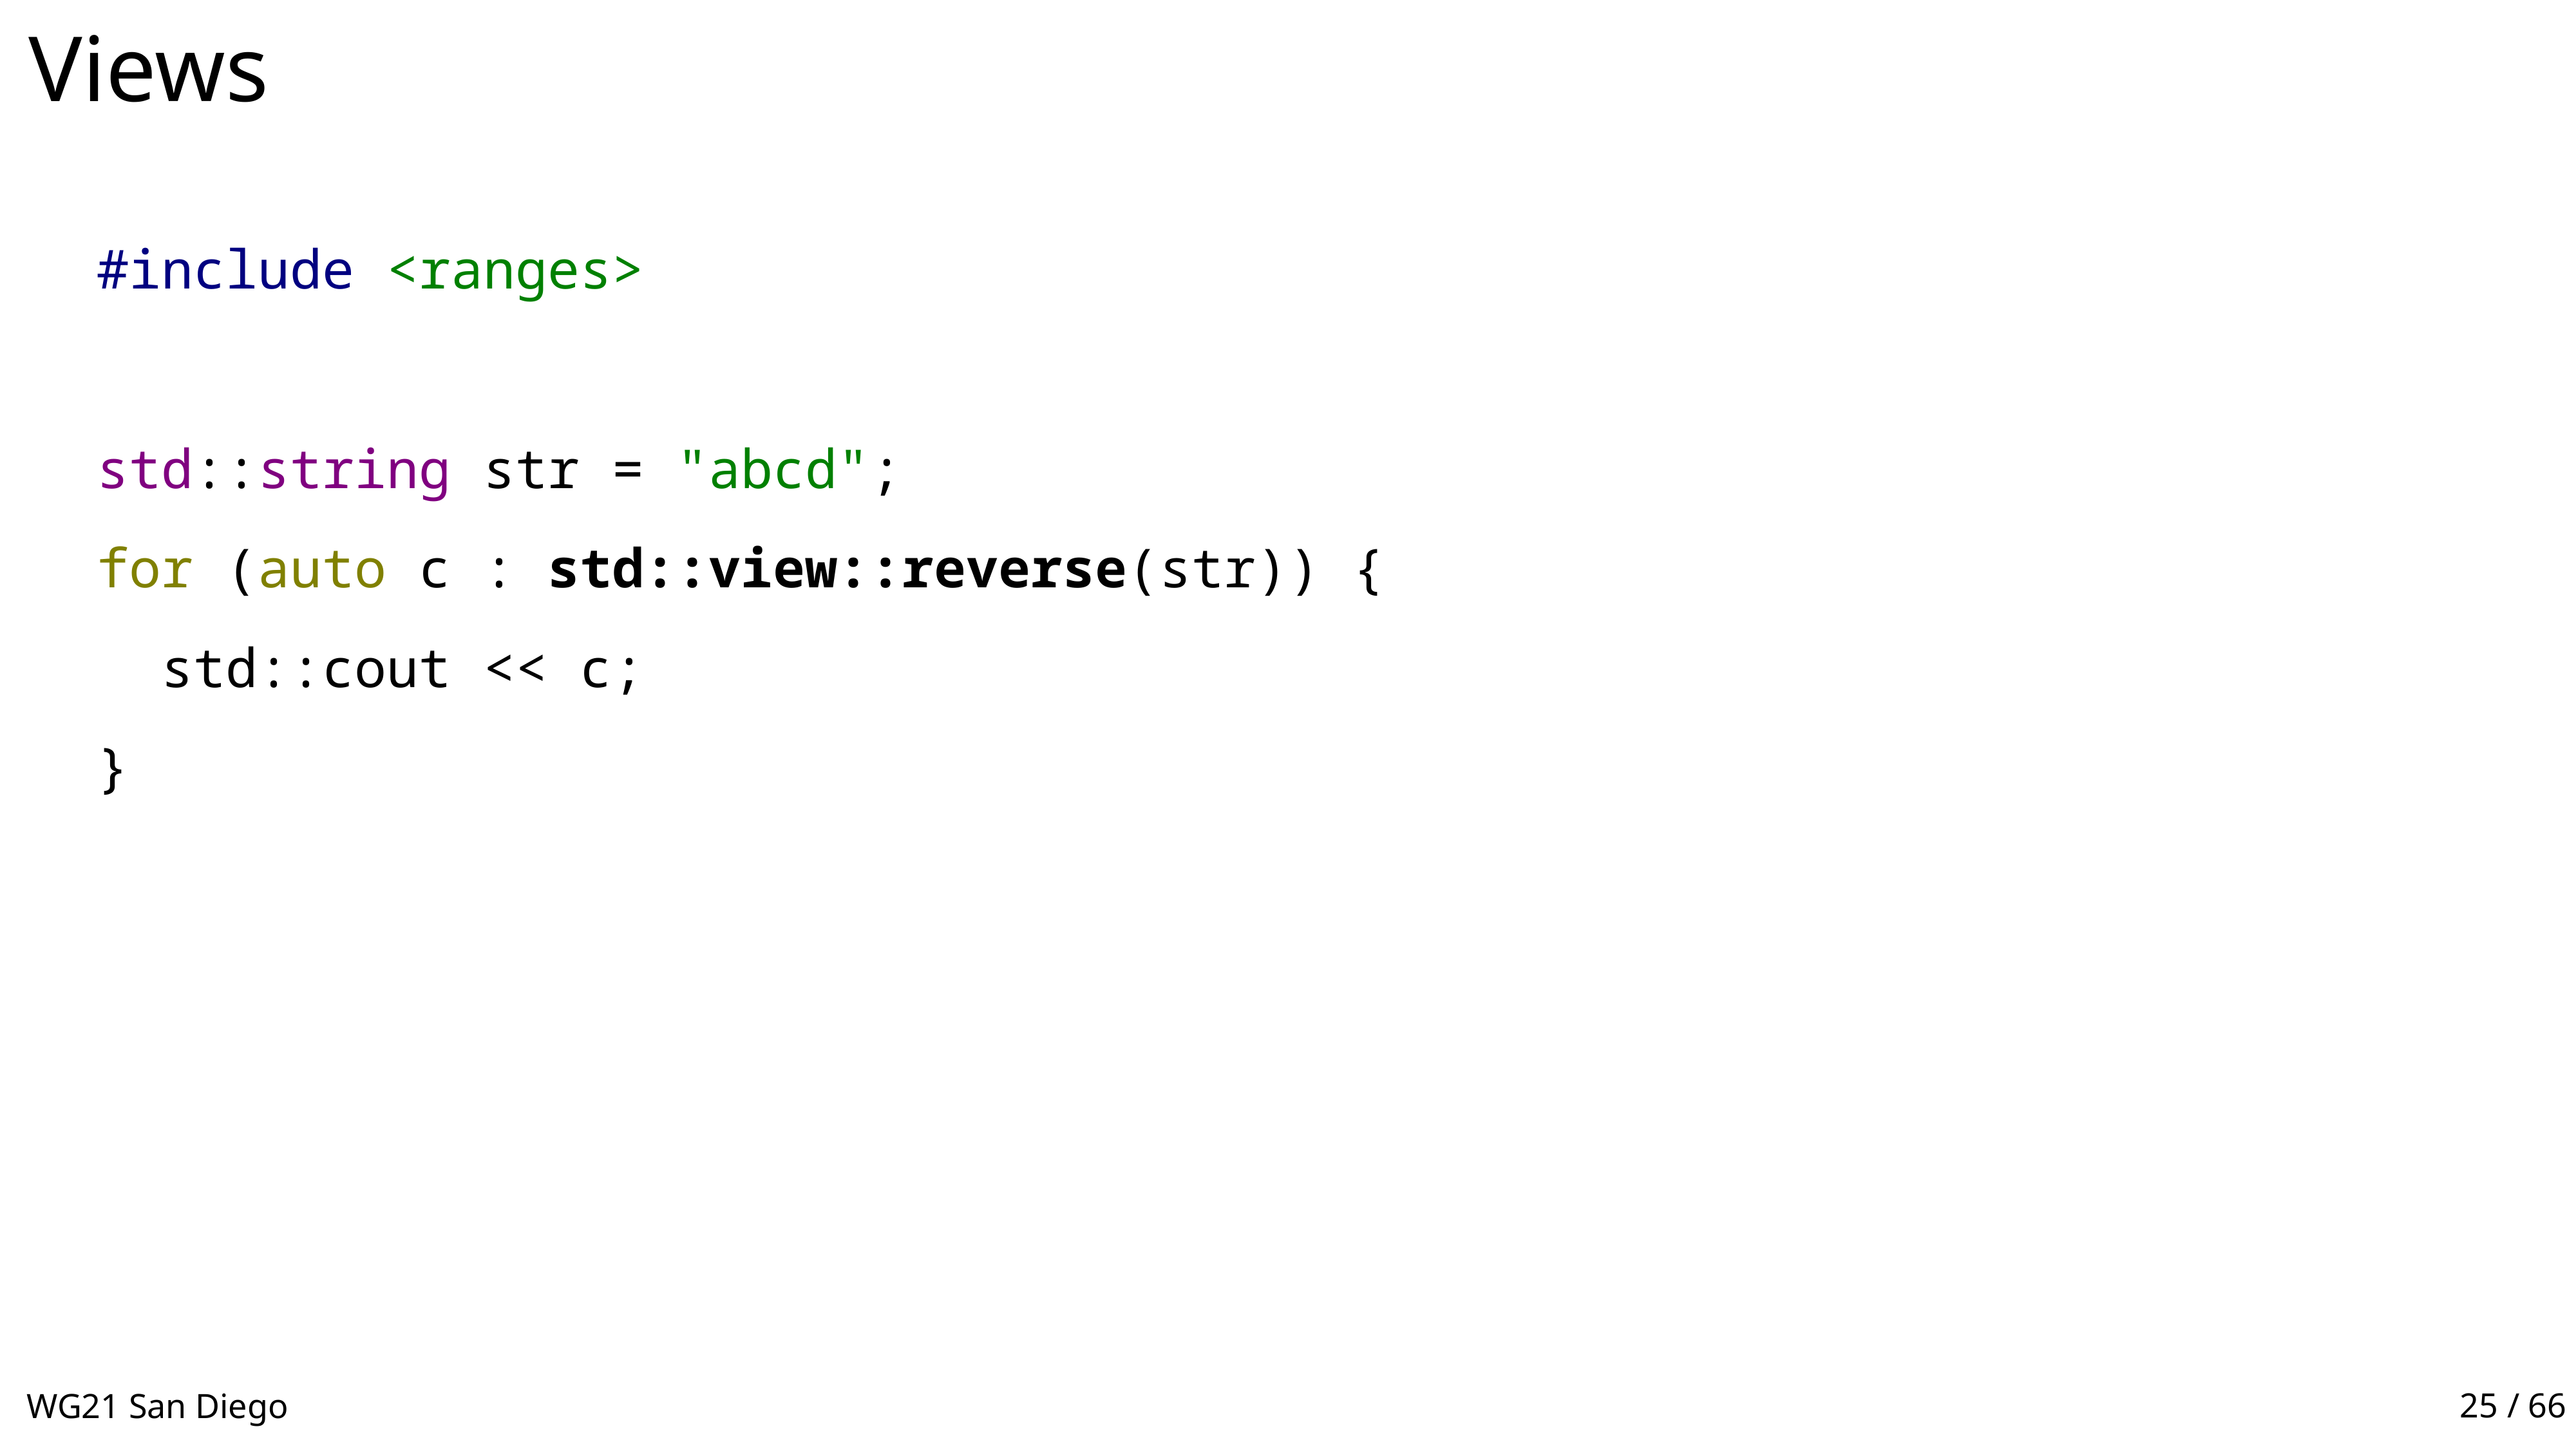

# Views
#include <ranges>
std::string str = "abcd";
for (auto c : std::view::reverse(str)) {
 std::cout << c;
}
WG21 San Diego